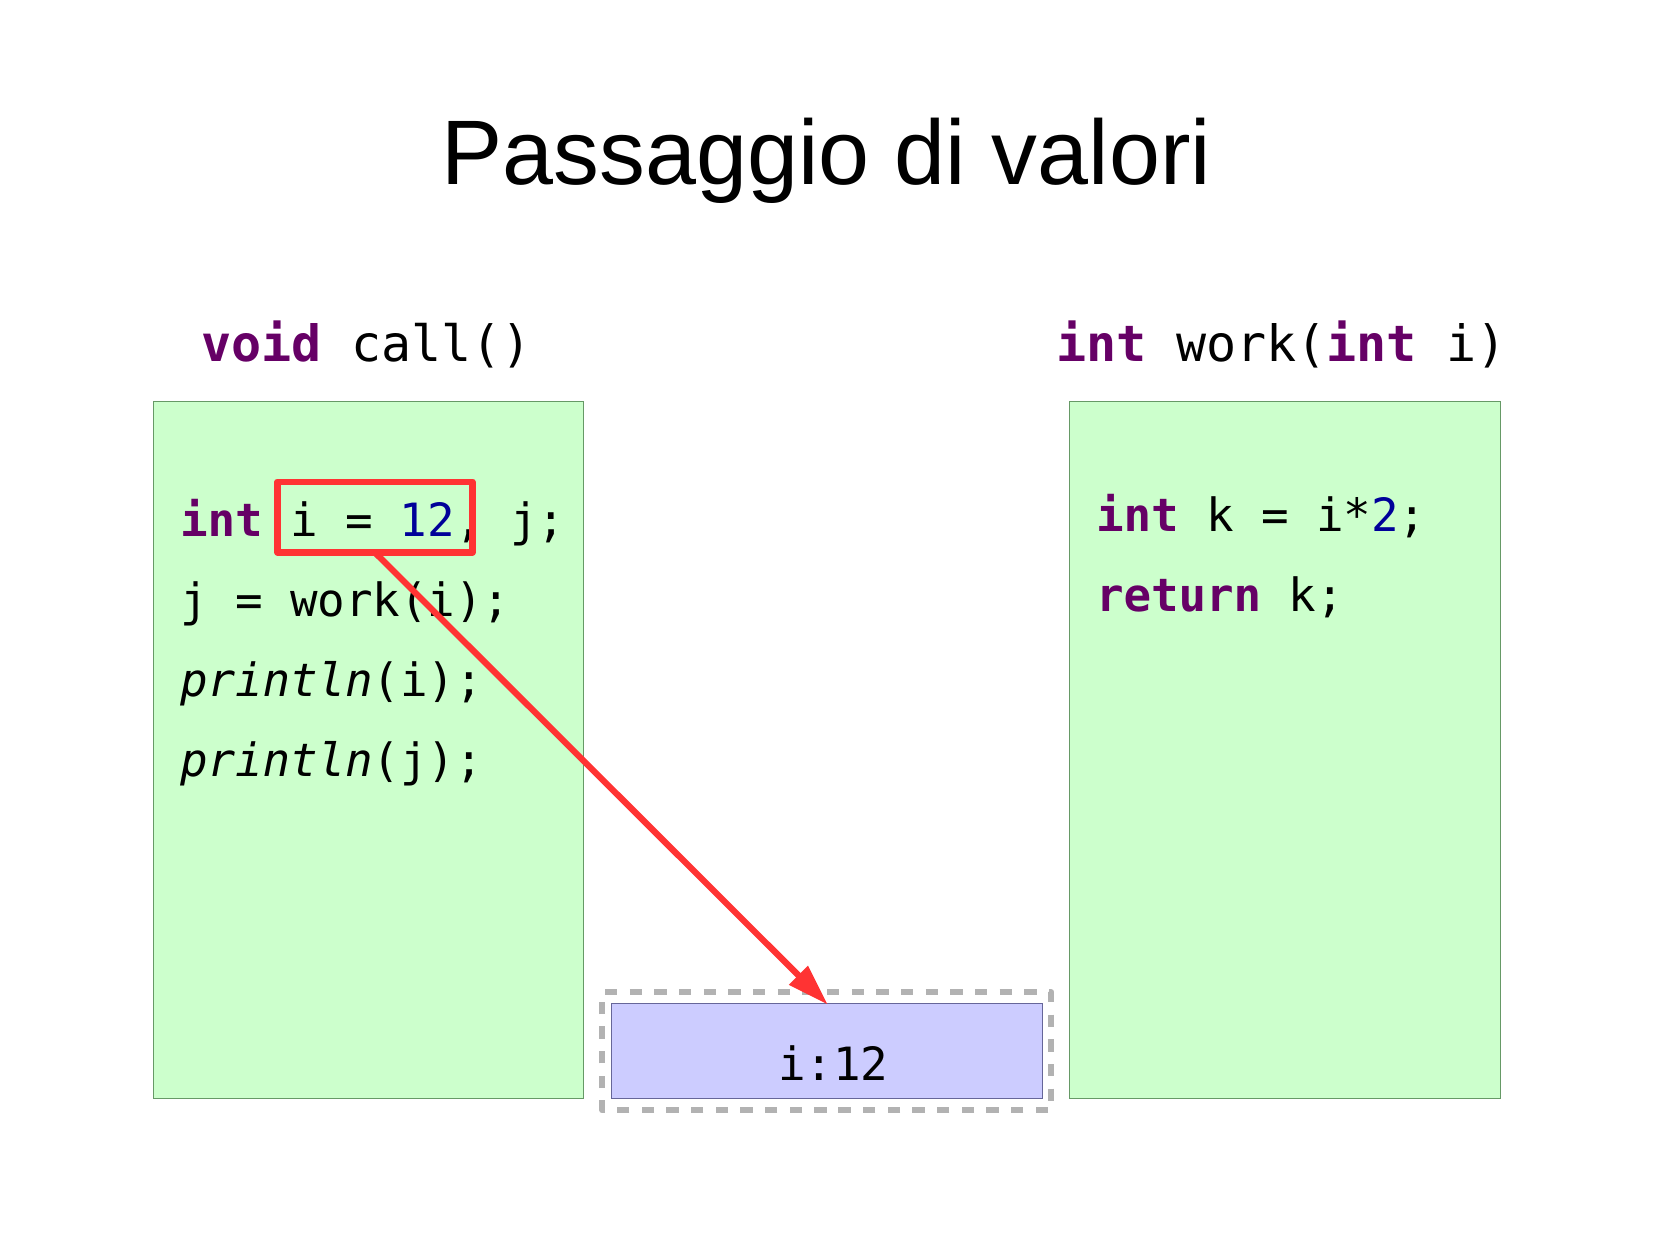

# Passaggio di valori
void call()
int work(int i)
int i = 12, j;
j = work(i);
println(i);
println(j);
int k = i*2;
return k;
i:12